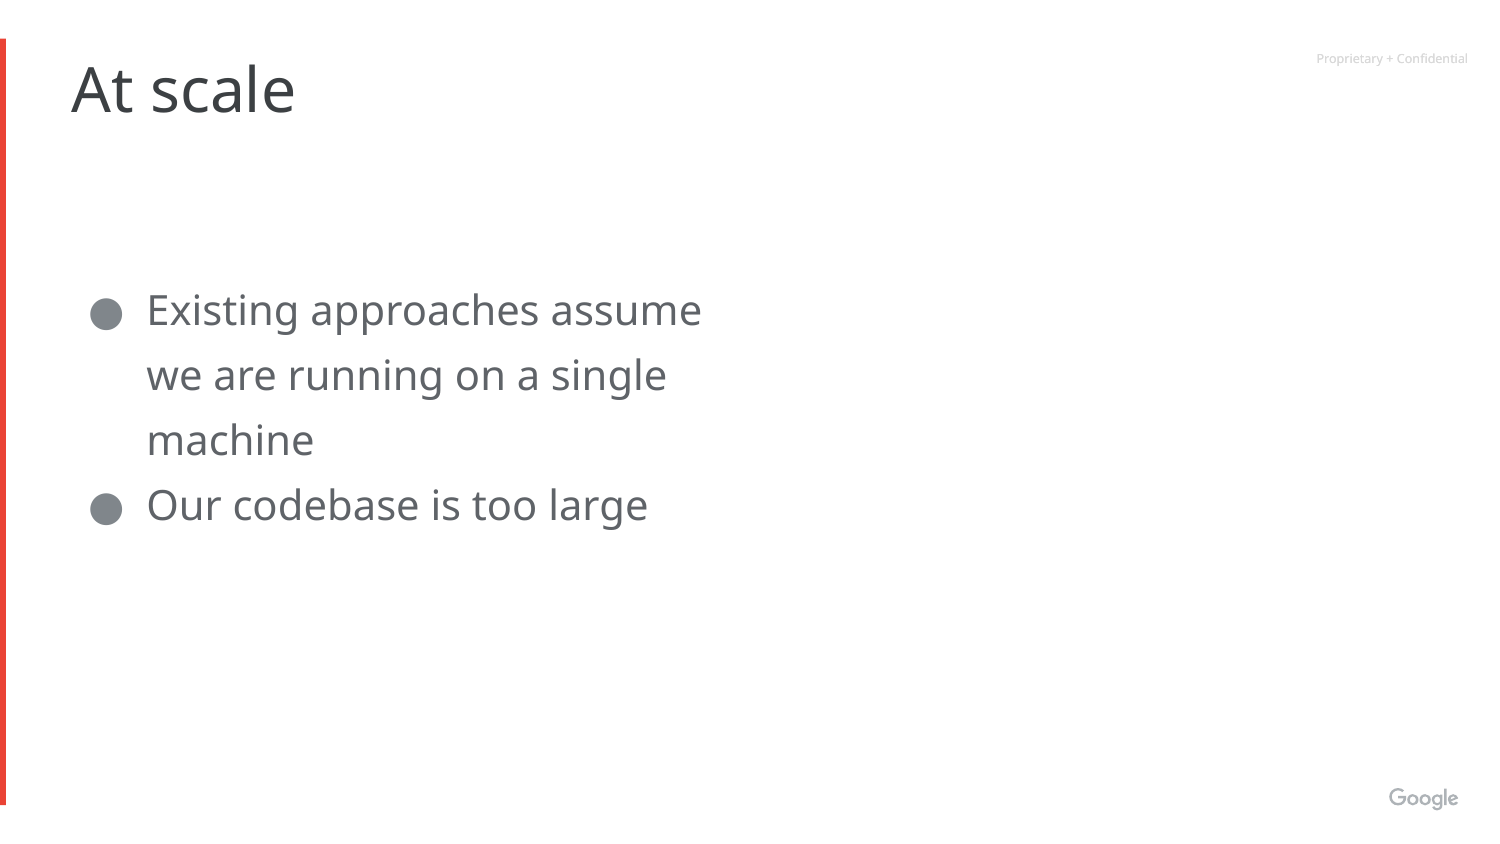

At scale
# Existing approaches assume we are running on a single machine
Our codebase is too large